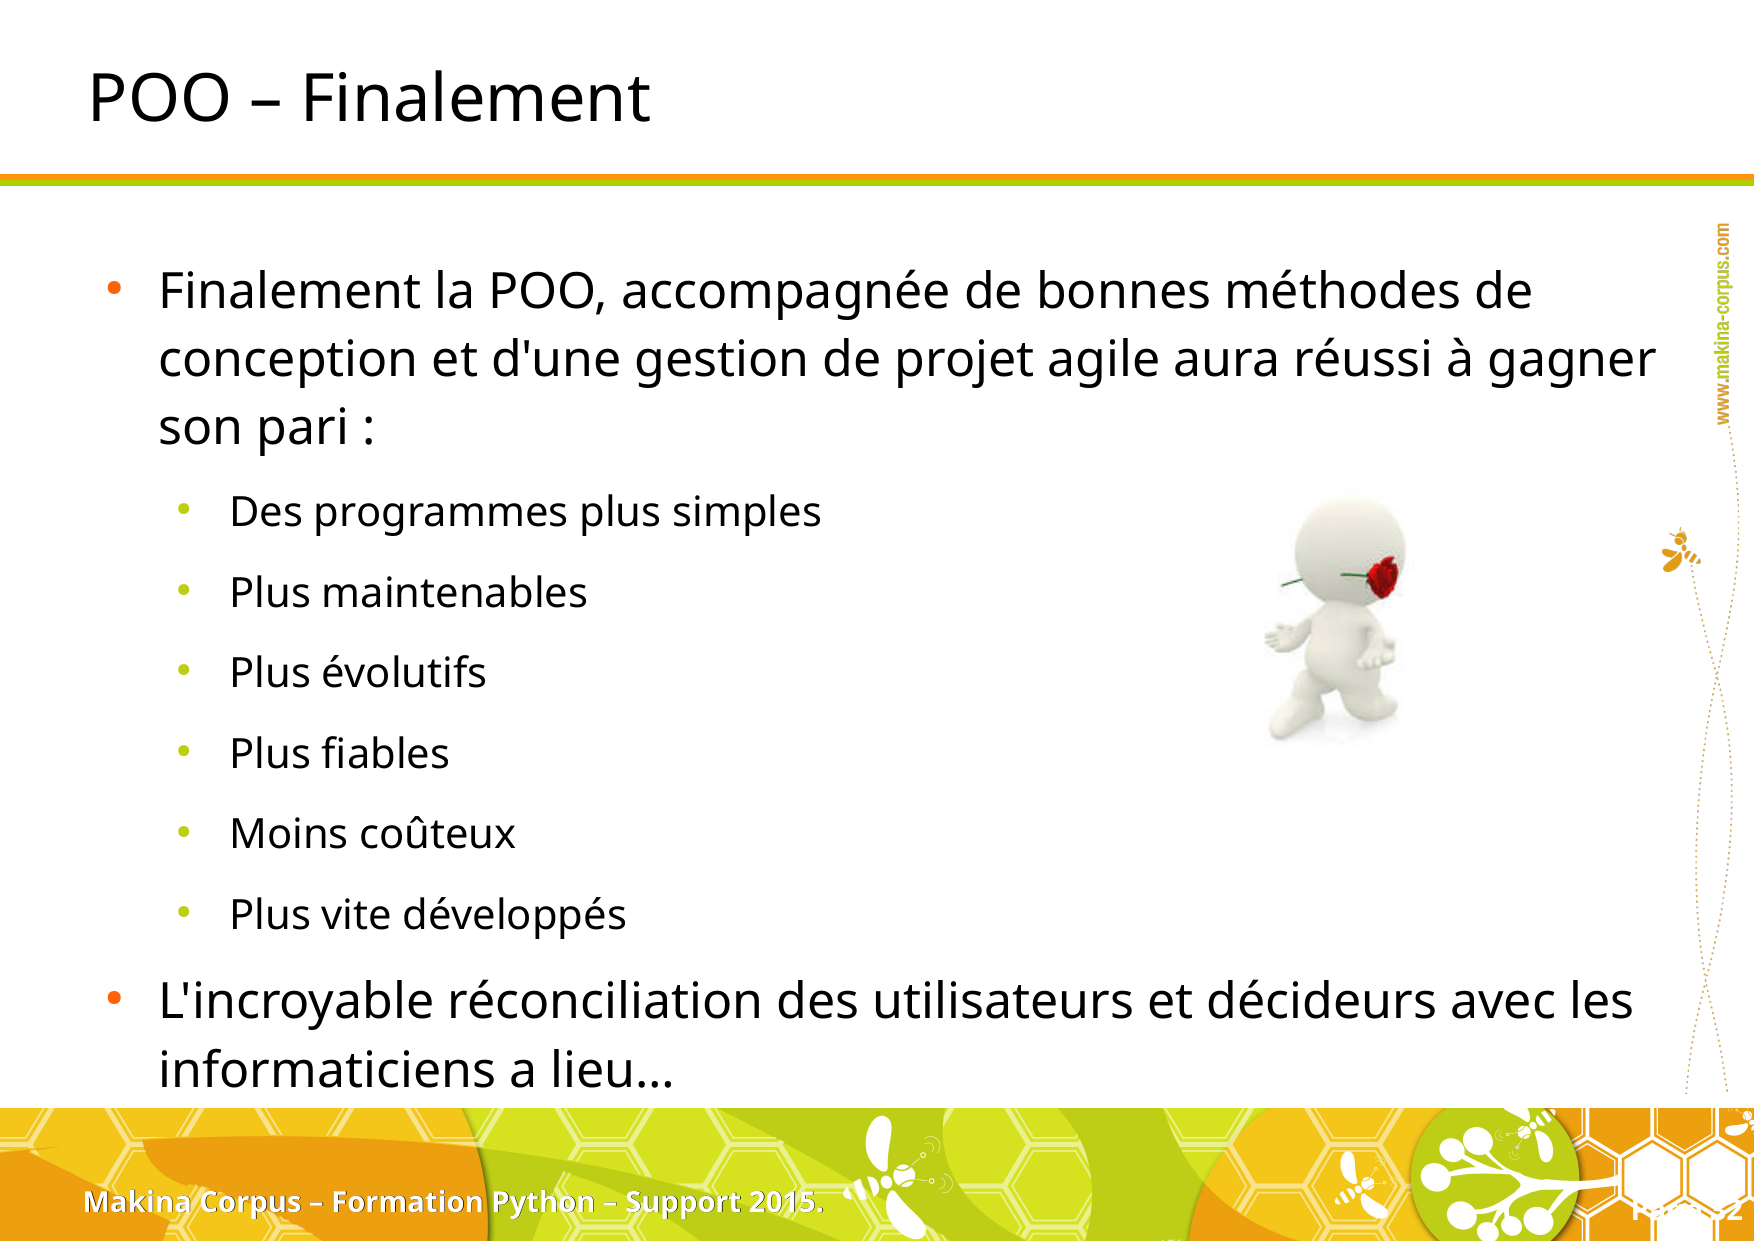

# POO – Finalement
Finalement la POO, accompagnée de bonnes méthodes de conception et d'une gestion de projet agile aura réussi à gagner son pari :
Des programmes plus simples
Plus maintenables
Plus évolutifs
Plus fiables
Moins coûteux
Plus vite développés
L'incroyable réconciliation des utilisateurs et décideurs avec les informaticiens a lieu…
tesg
32